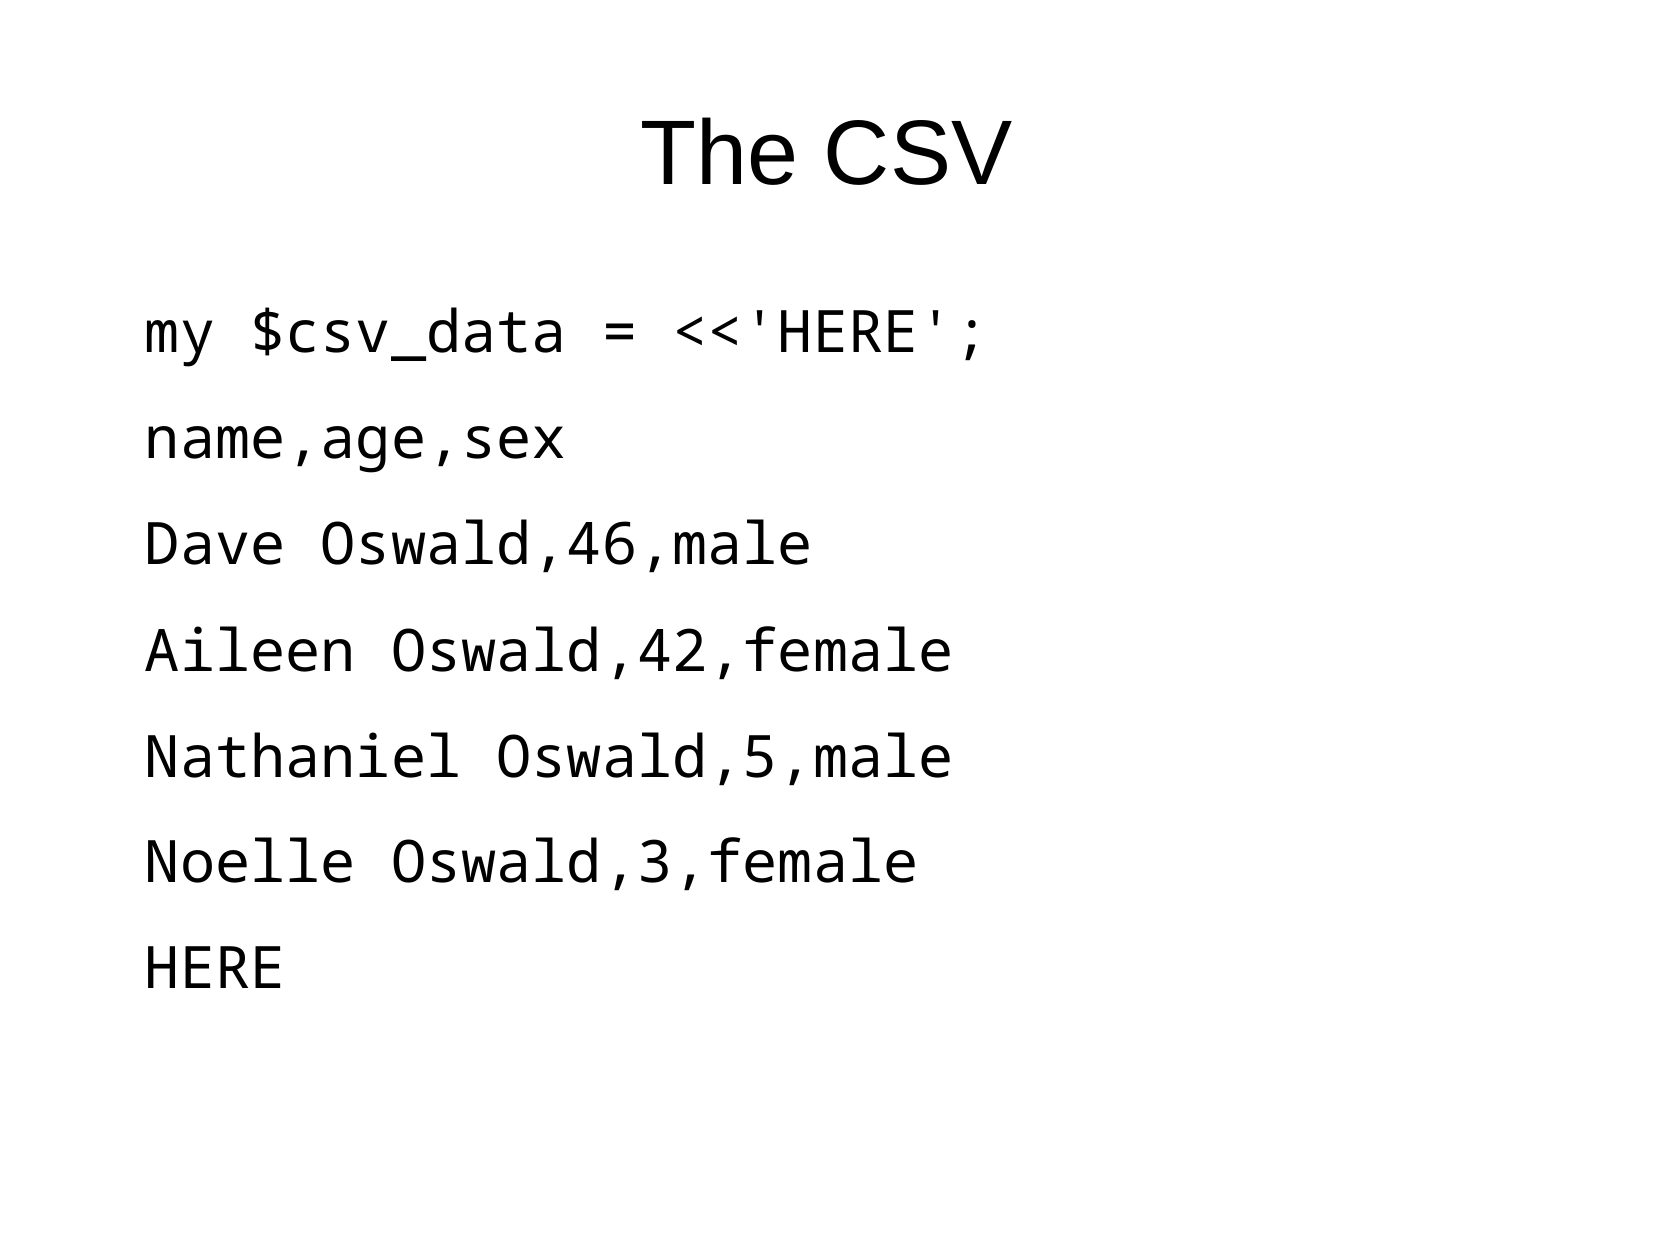

# The CSV
my $csv_data = <<'HERE';
name,age,sex
Dave Oswald,46,male
Aileen Oswald,42,female
Nathaniel Oswald,5,male
Noelle Oswald,3,female
HERE